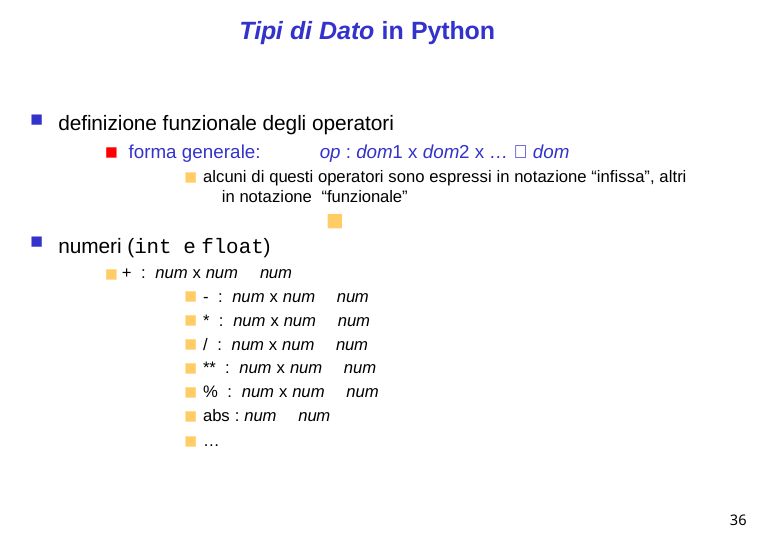

# Tipi di Dato in Python
definizione funzionale degli operatori
forma generale:	op : dom1 x dom2 x …  dom
alcuni di questi operatori sono espressi in notazione “infissa”, altri in notazione “funzionale”
numeri (int e float)
■ + : num x num  num
- : num x num  num
* : num x num  num
/ : num x num  num
** : num x num  num
% : num x num  num
abs : num  num
…
36